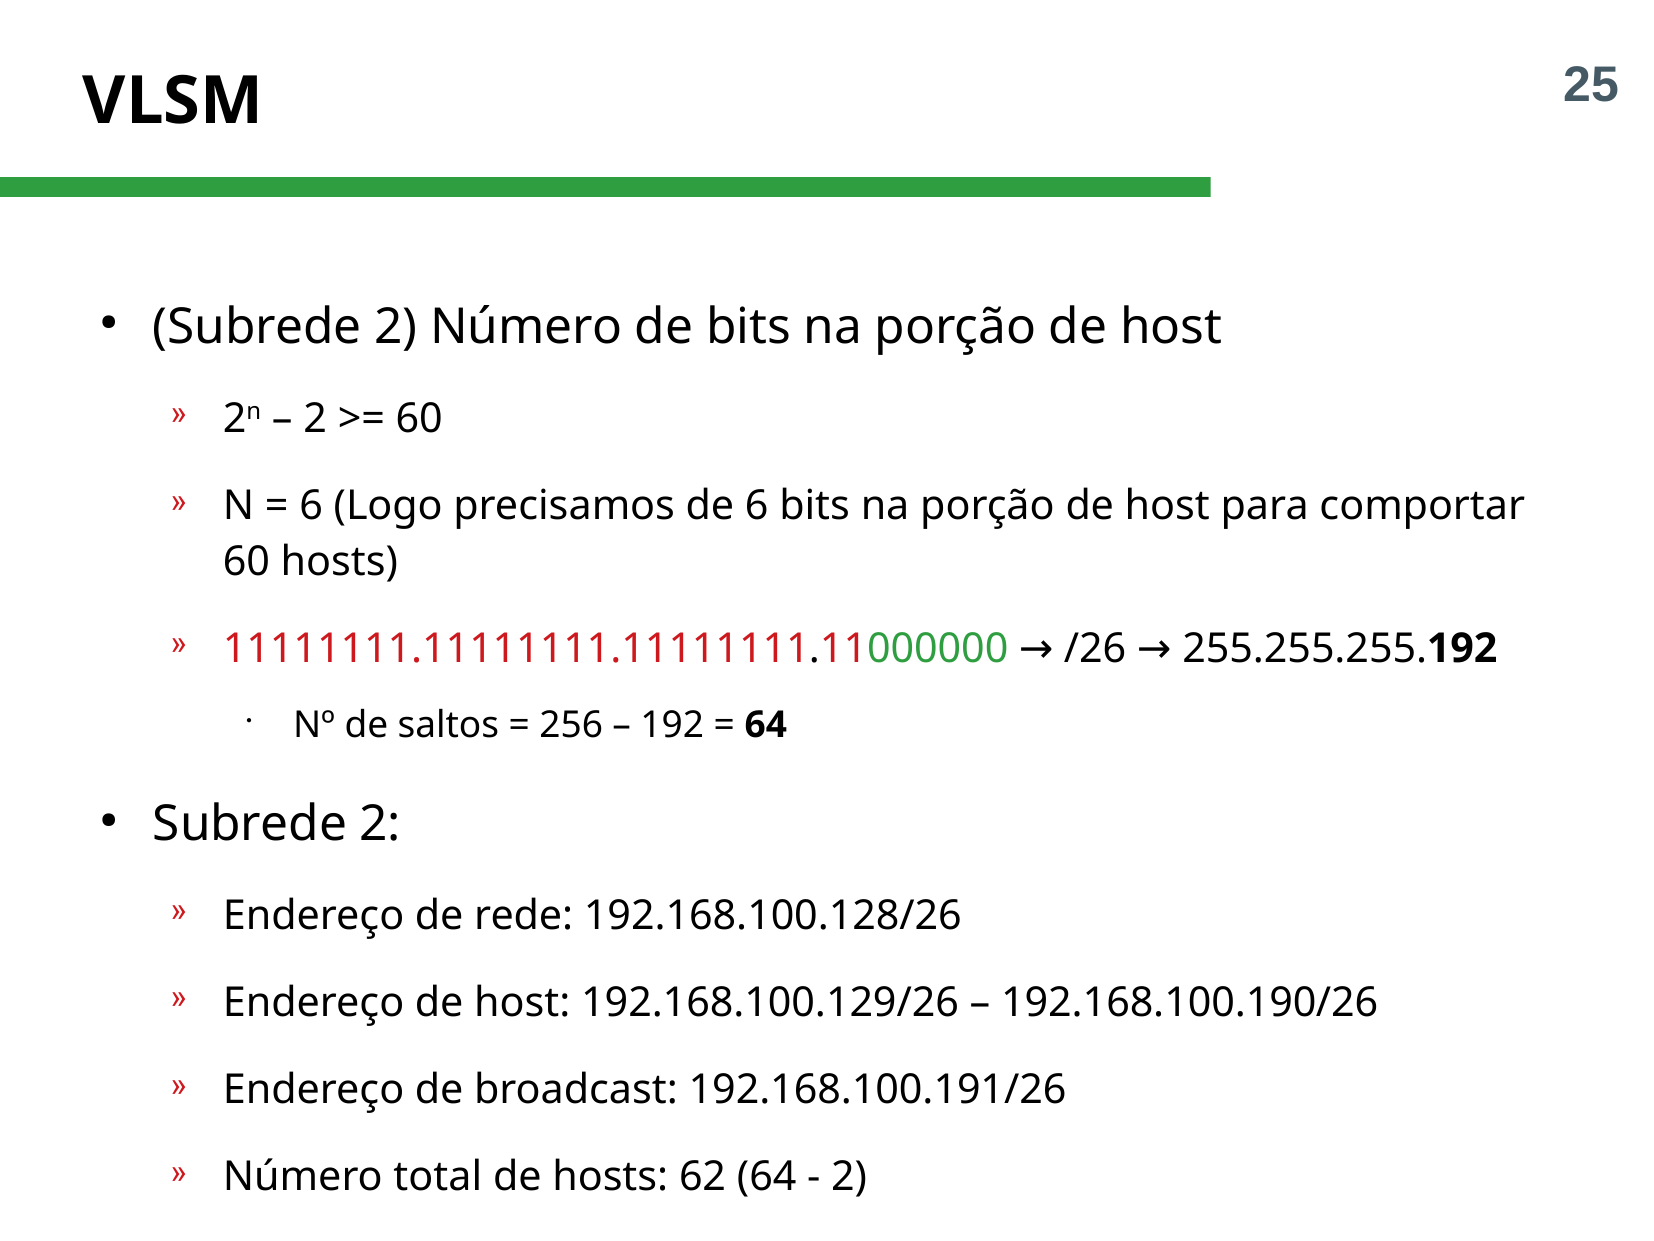

# VLSM
(Subrede 2) Número de bits na porção de host
2n – 2 >= 60
N = 6 (Logo precisamos de 6 bits na porção de host para comportar 60 hosts)
11111111.11111111.11111111.11000000 → /26 → 255.255.255.192
Nº de saltos = 256 – 192 = 64
Subrede 2:
Endereço de rede: 192.168.100.128/26
Endereço de host: 192.168.100.129/26 – 192.168.100.190/26
Endereço de broadcast: 192.168.100.191/26
Número total de hosts: 62 (64 - 2)